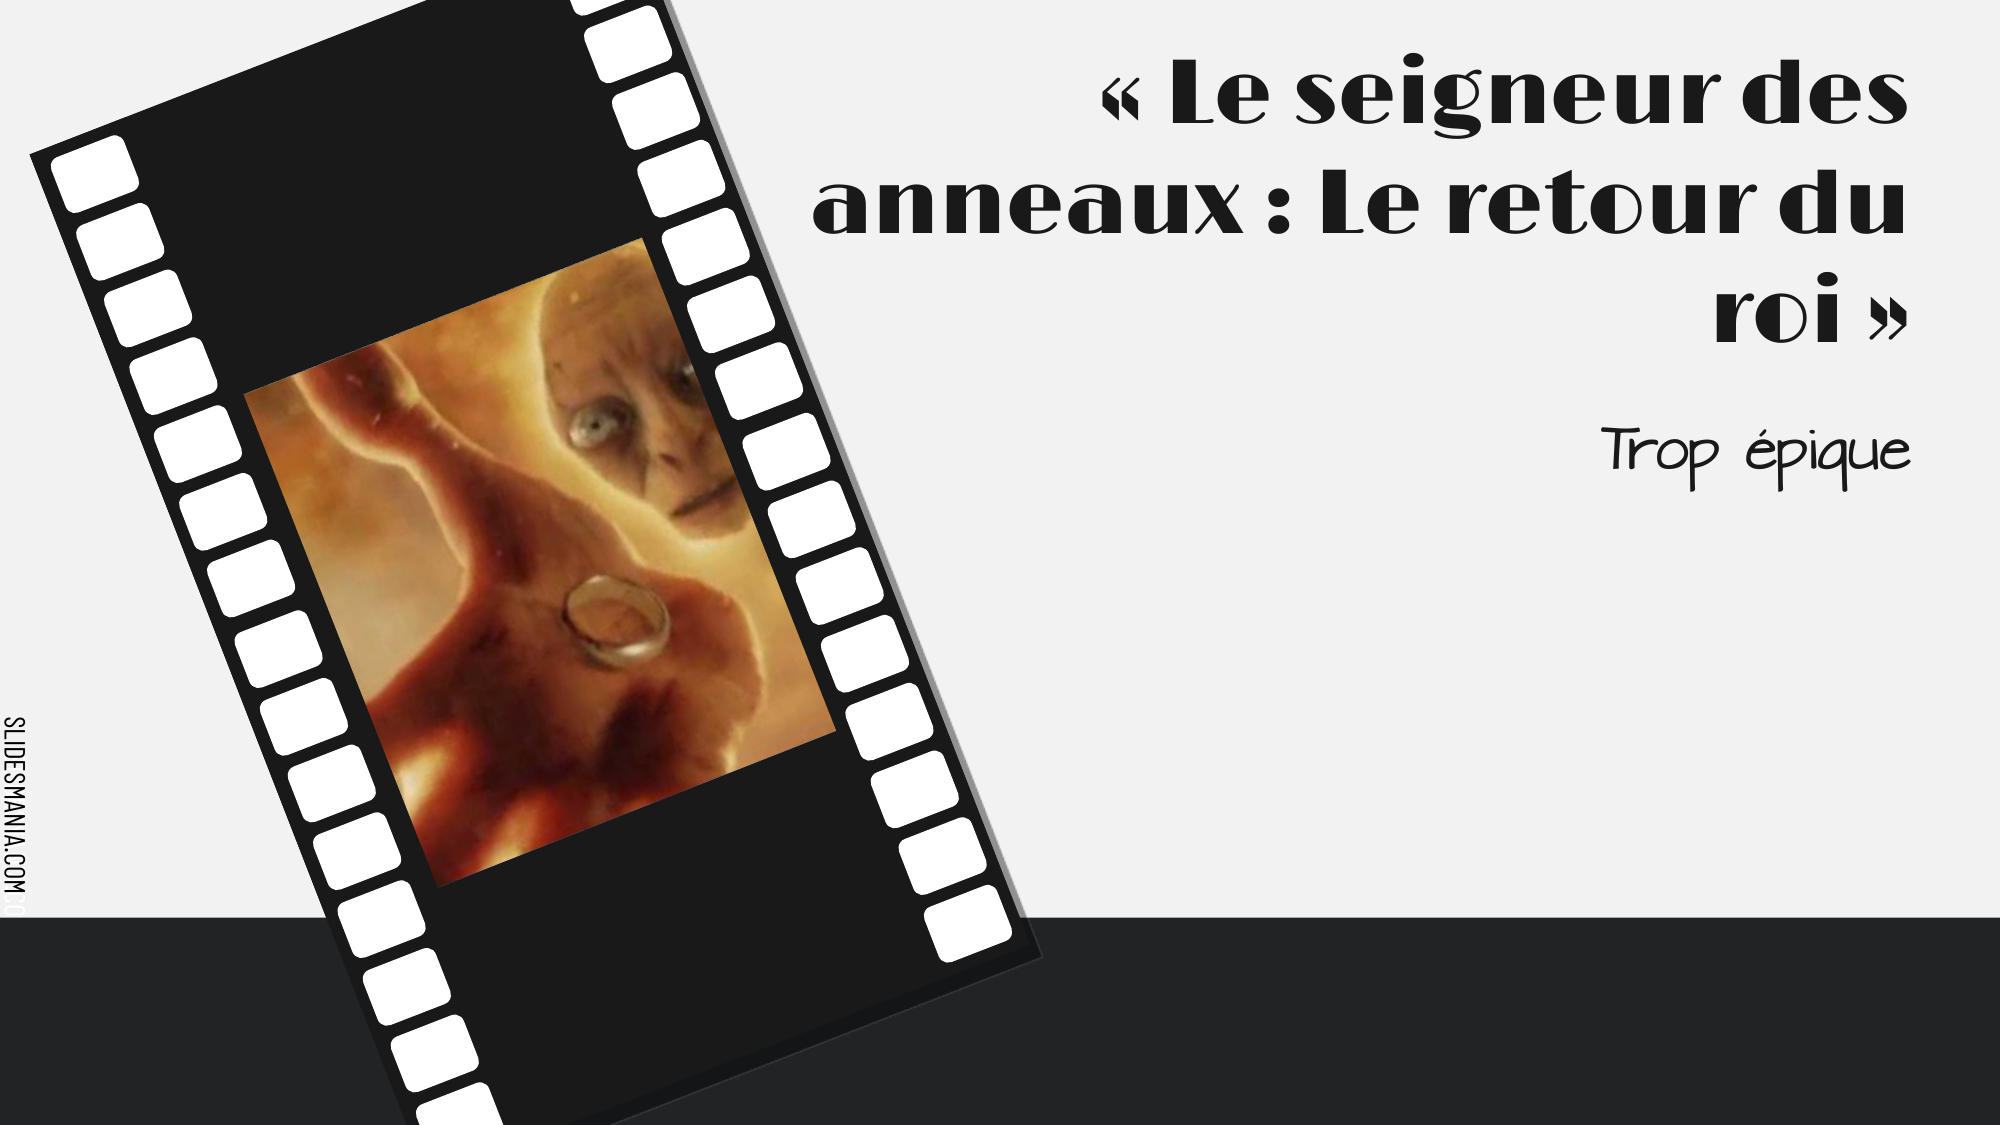

« Le seigneur des anneaux : Le retour du roi »
Trop épique